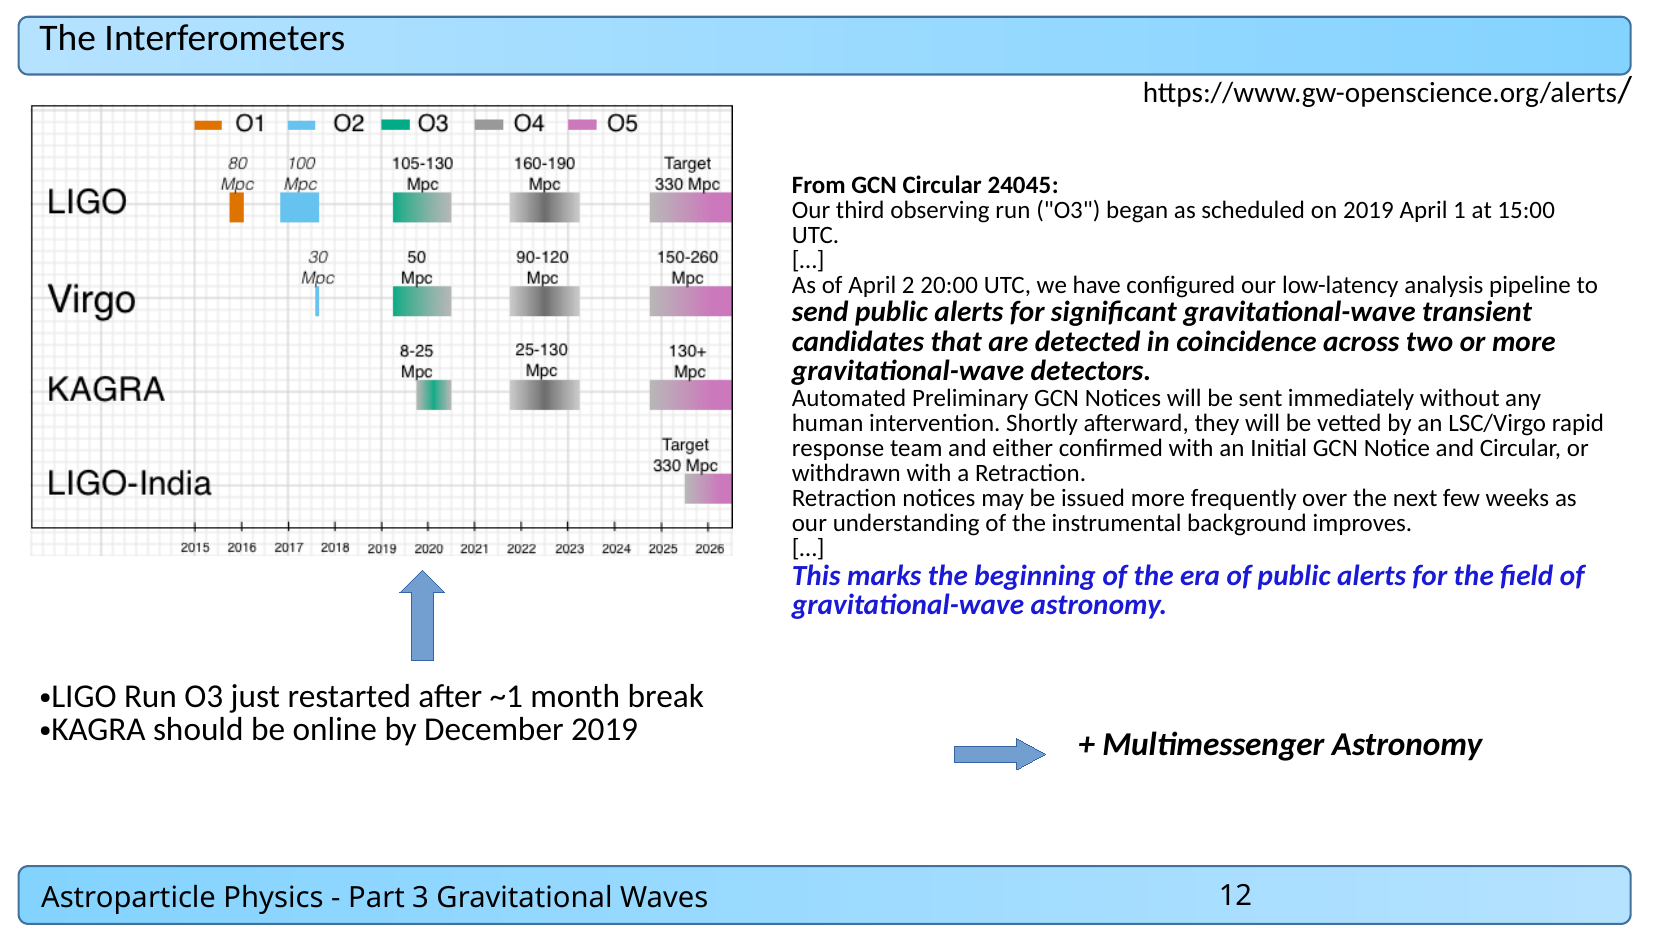

The Interferometers
https://www.gw-openscience.org/alerts/
From GCN Circular 24045:
Our third observing run ("O3") began as scheduled on 2019 April 1 at 15:00 UTC.
[…]
As of April 2 20:00 UTC, we have configured our low-latency analysis pipeline to send public alerts for significant gravitational-wave transient candidates that are detected in coincidence across two or more gravitational-wave detectors.
Automated Preliminary GCN Notices will be sent immediately without any human intervention. Shortly afterward, they will be vetted by an LSC/Virgo rapid response team and either confirmed with an Initial GCN Notice and Circular, or withdrawn with a Retraction.
Retraction notices may be issued more frequently over the next few weeks as our understanding of the instrumental background improves.
[…]
This marks the beginning of the era of public alerts for the field of gravitational-wave astronomy.
LIGO Run O3 just restarted after ~1 month break
KAGRA should be online by December 2019
+ Multimessenger Astronomy
Astroparticle Physics - Part 3 Gravitational Waves